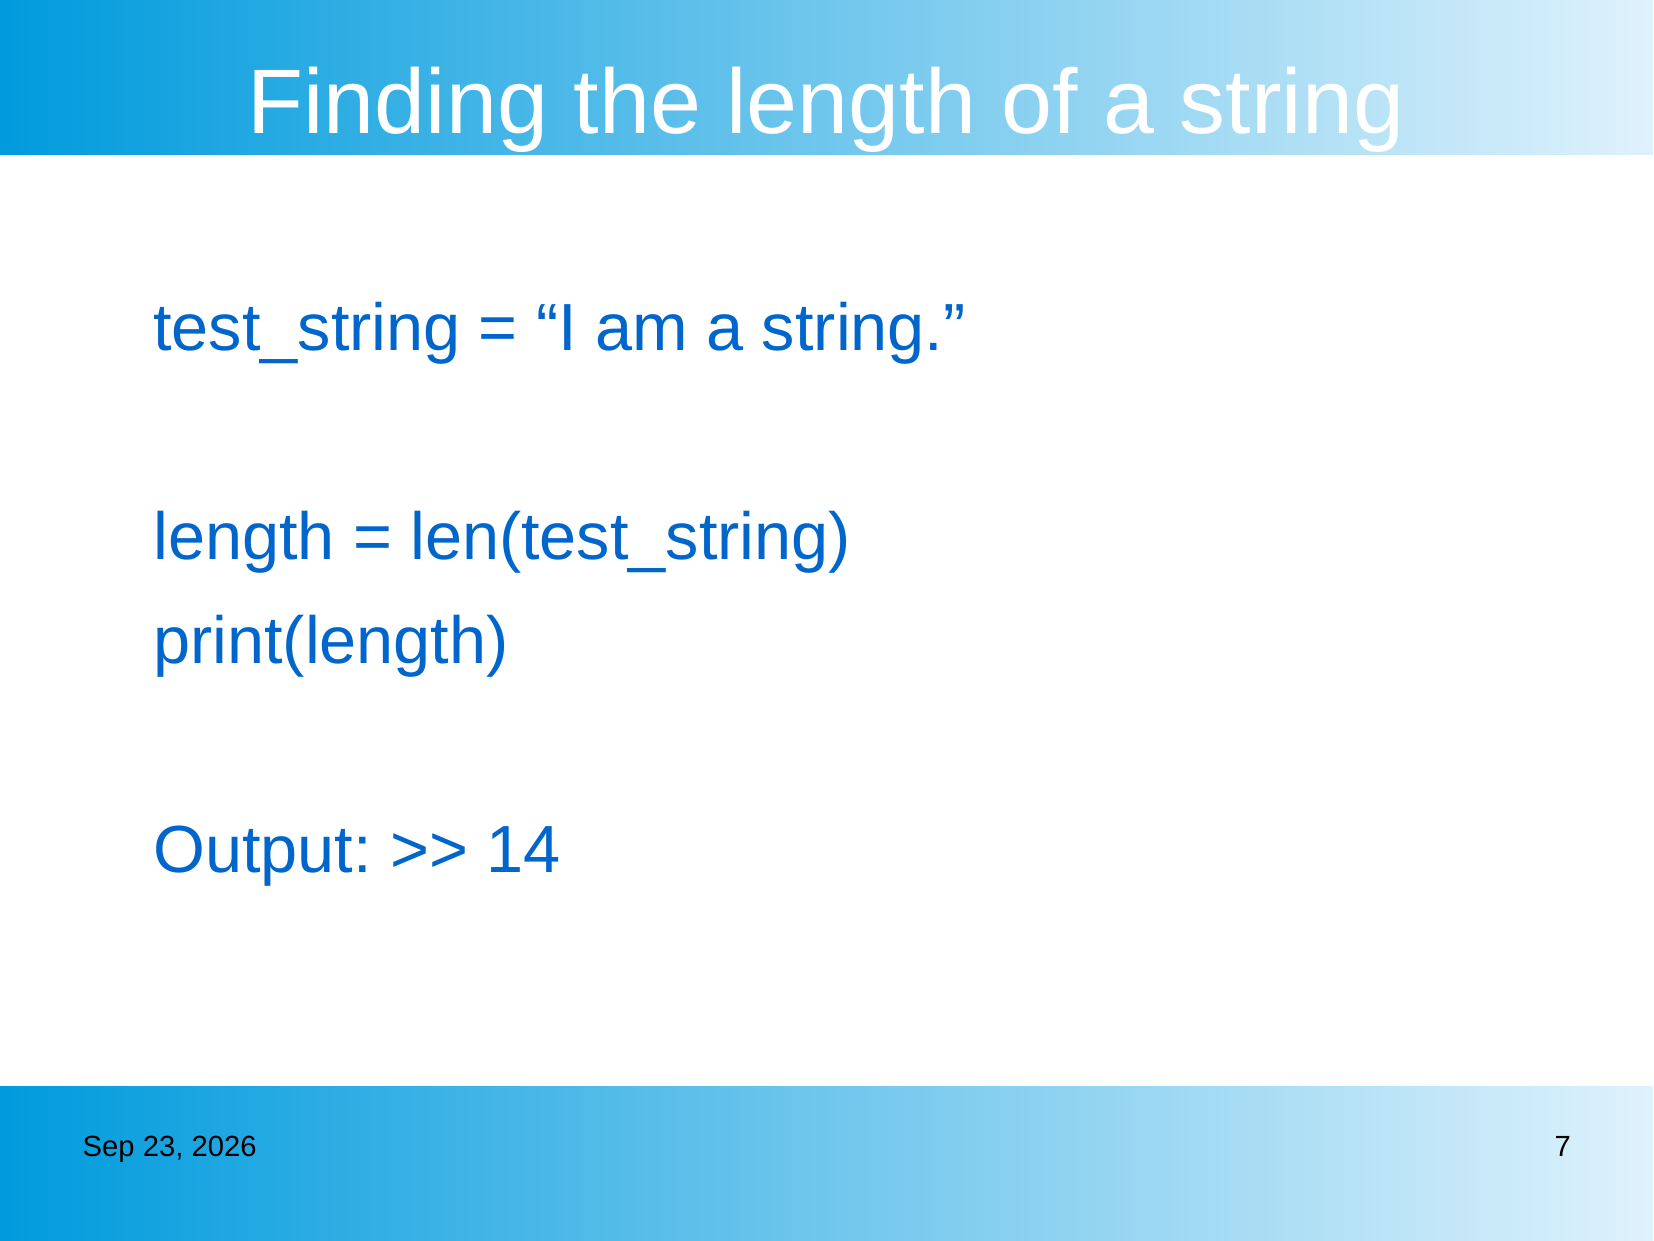

# Finding the length of a string
test_string = “I am a string.”
length = len(test_string)
print(length)
Output: >> 14
7